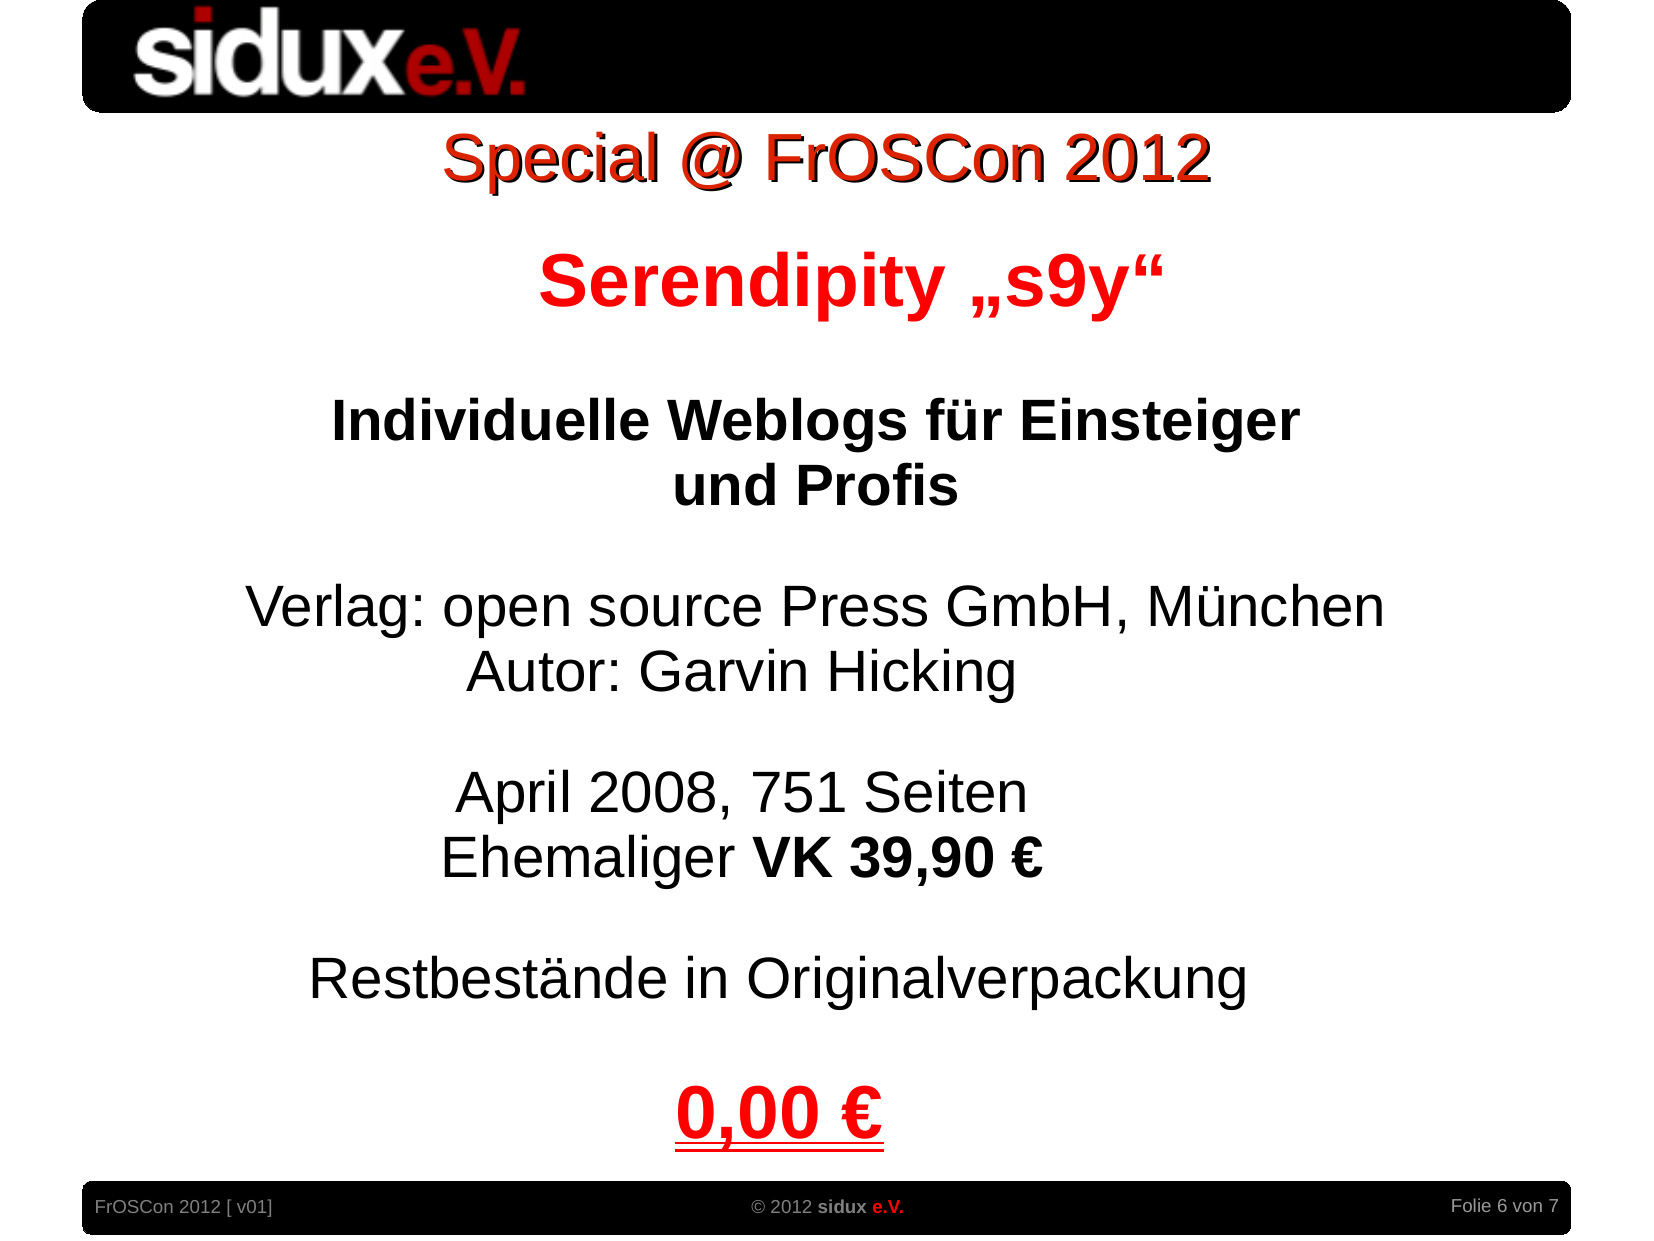

Special @ FrOSCon 2012
			Serendipity „s9y“
		Individuelle Weblogs für Einsteiger
		und Profis
		Verlag: open source Press GmbH, München
Autor: Garvin Hicking
April 2008, 751 Seiten
Ehemaliger VK 39,90 €
	Restbestände in Originalverpackung
	0,00 €